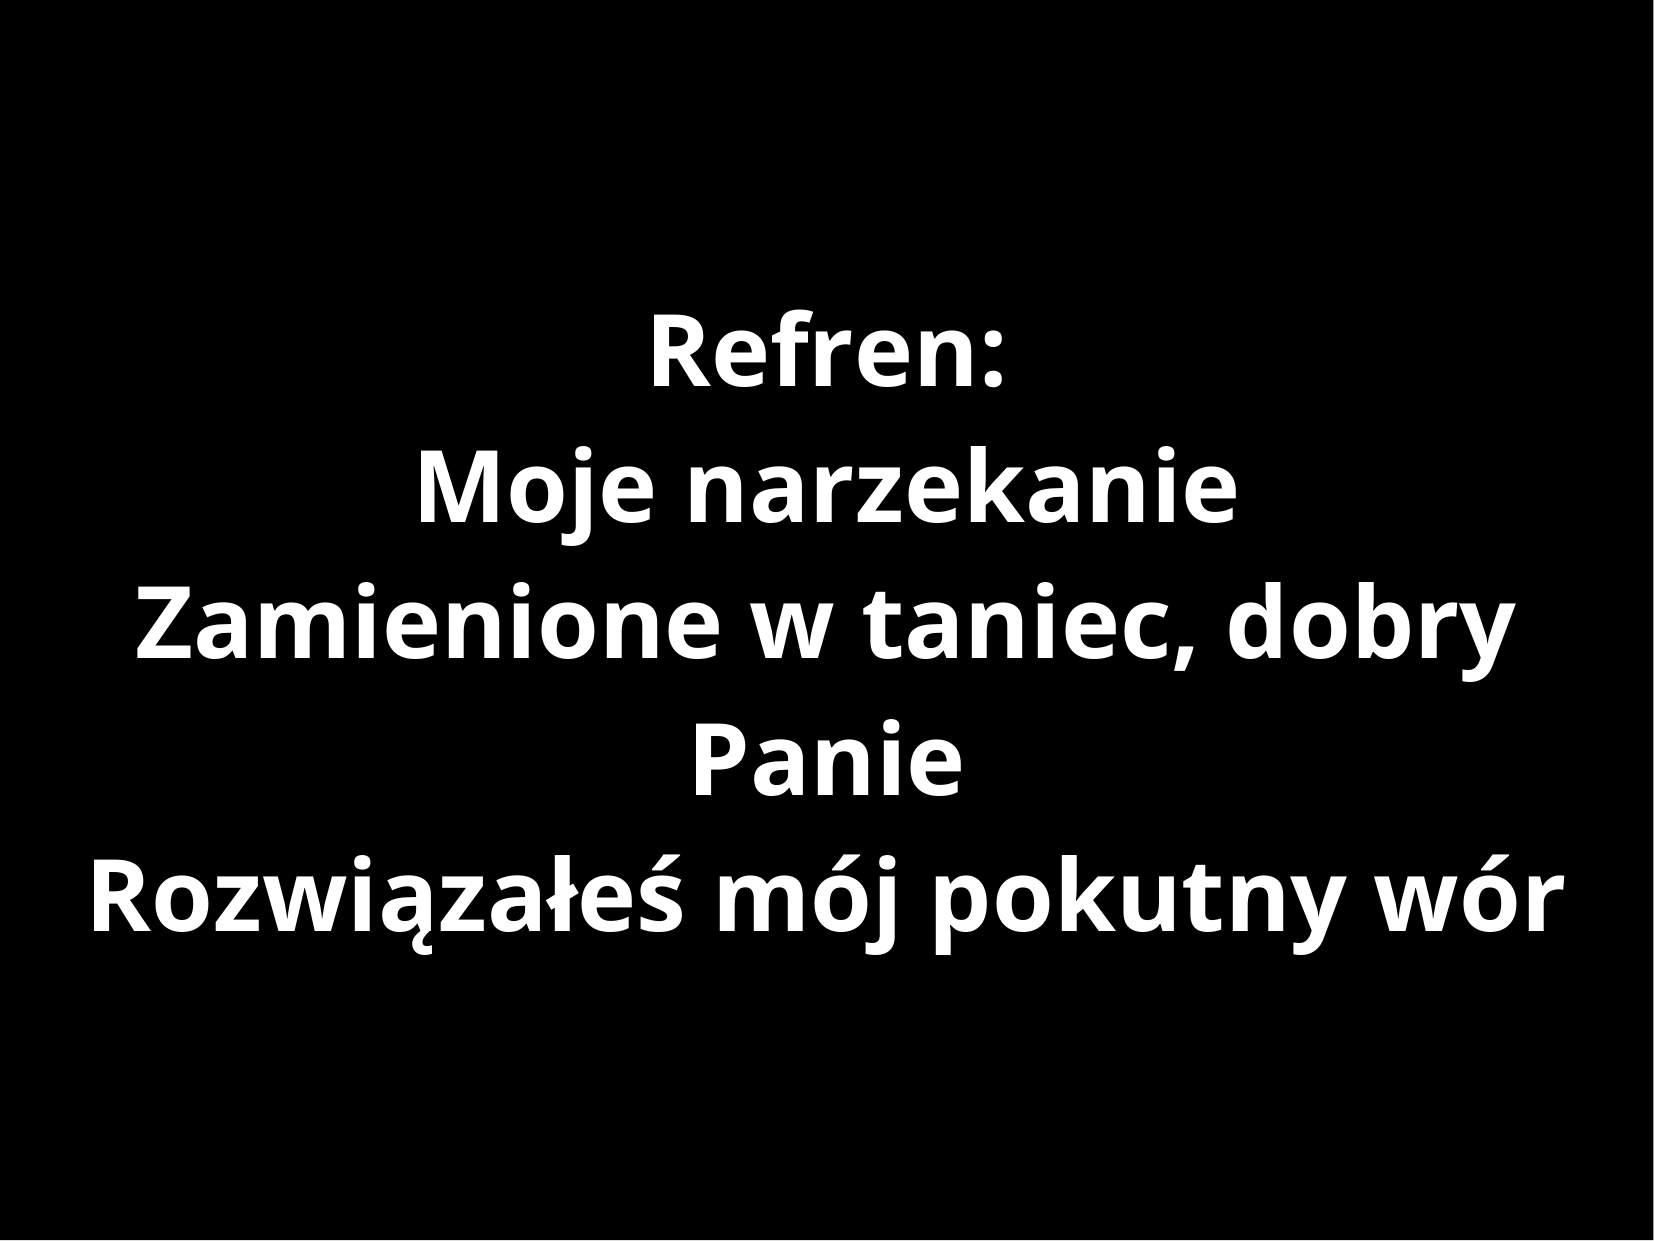

# Refren: Moje narzekanie Zamienione w taniec, dobry Panie Rozwiązałeś mój pokutny wór